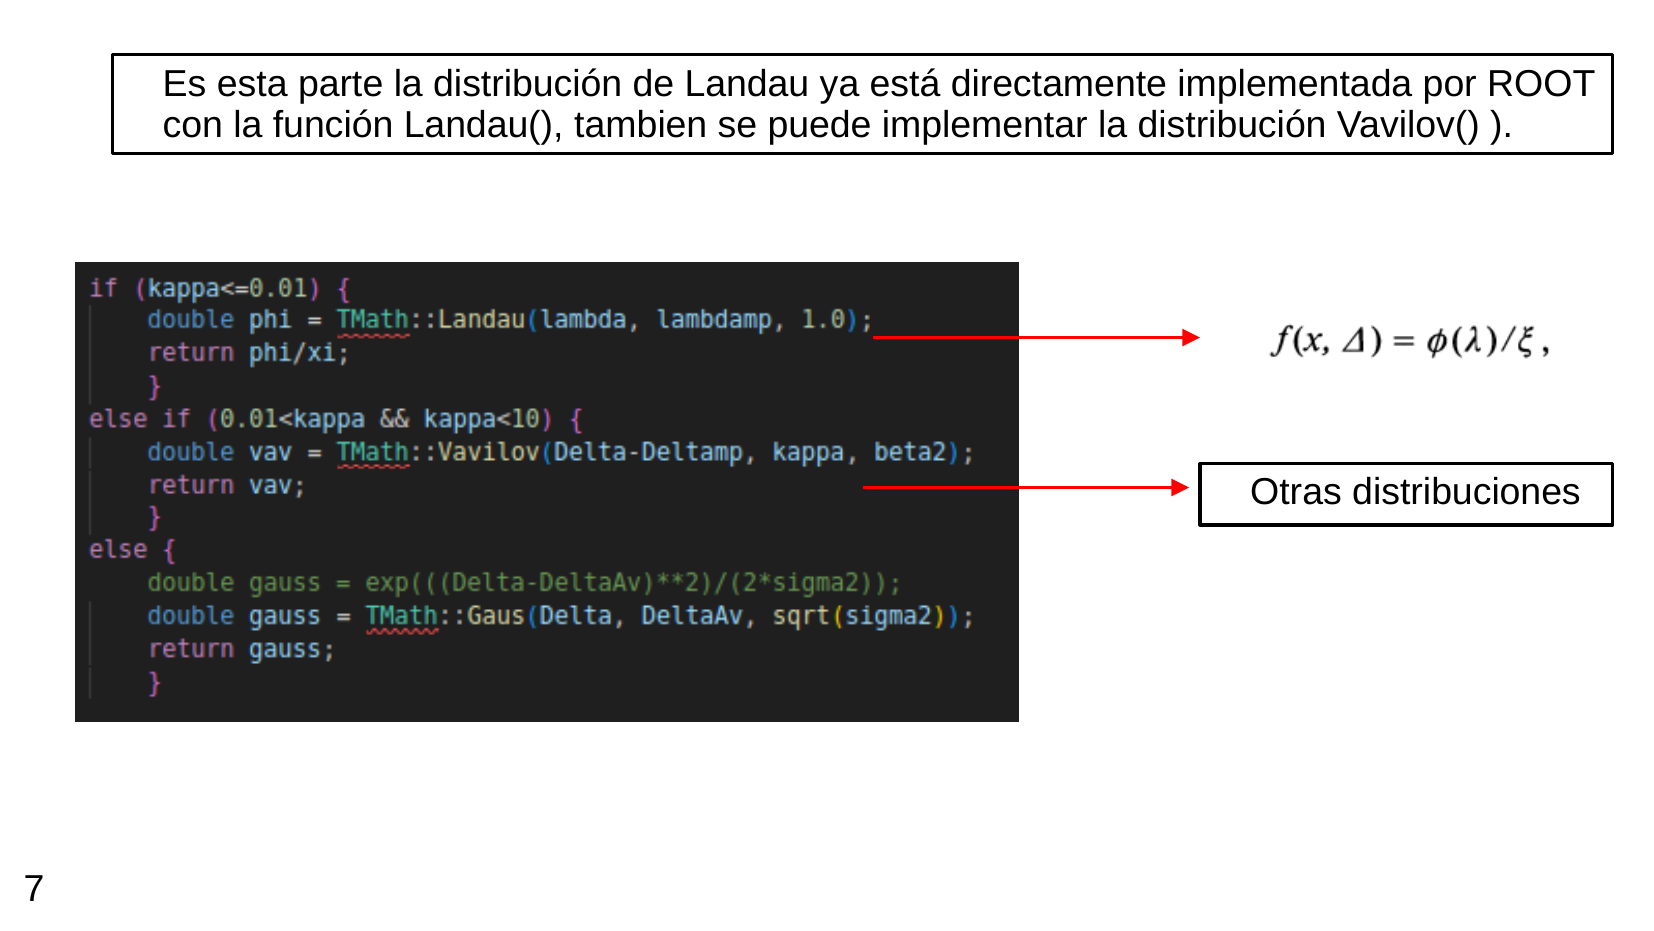

Es esta parte la distribución de Landau ya está directamente implementada por ROOT con la función Landau(), tambien se puede implementar la distribución Vavilov() ).
Otras distribuciones